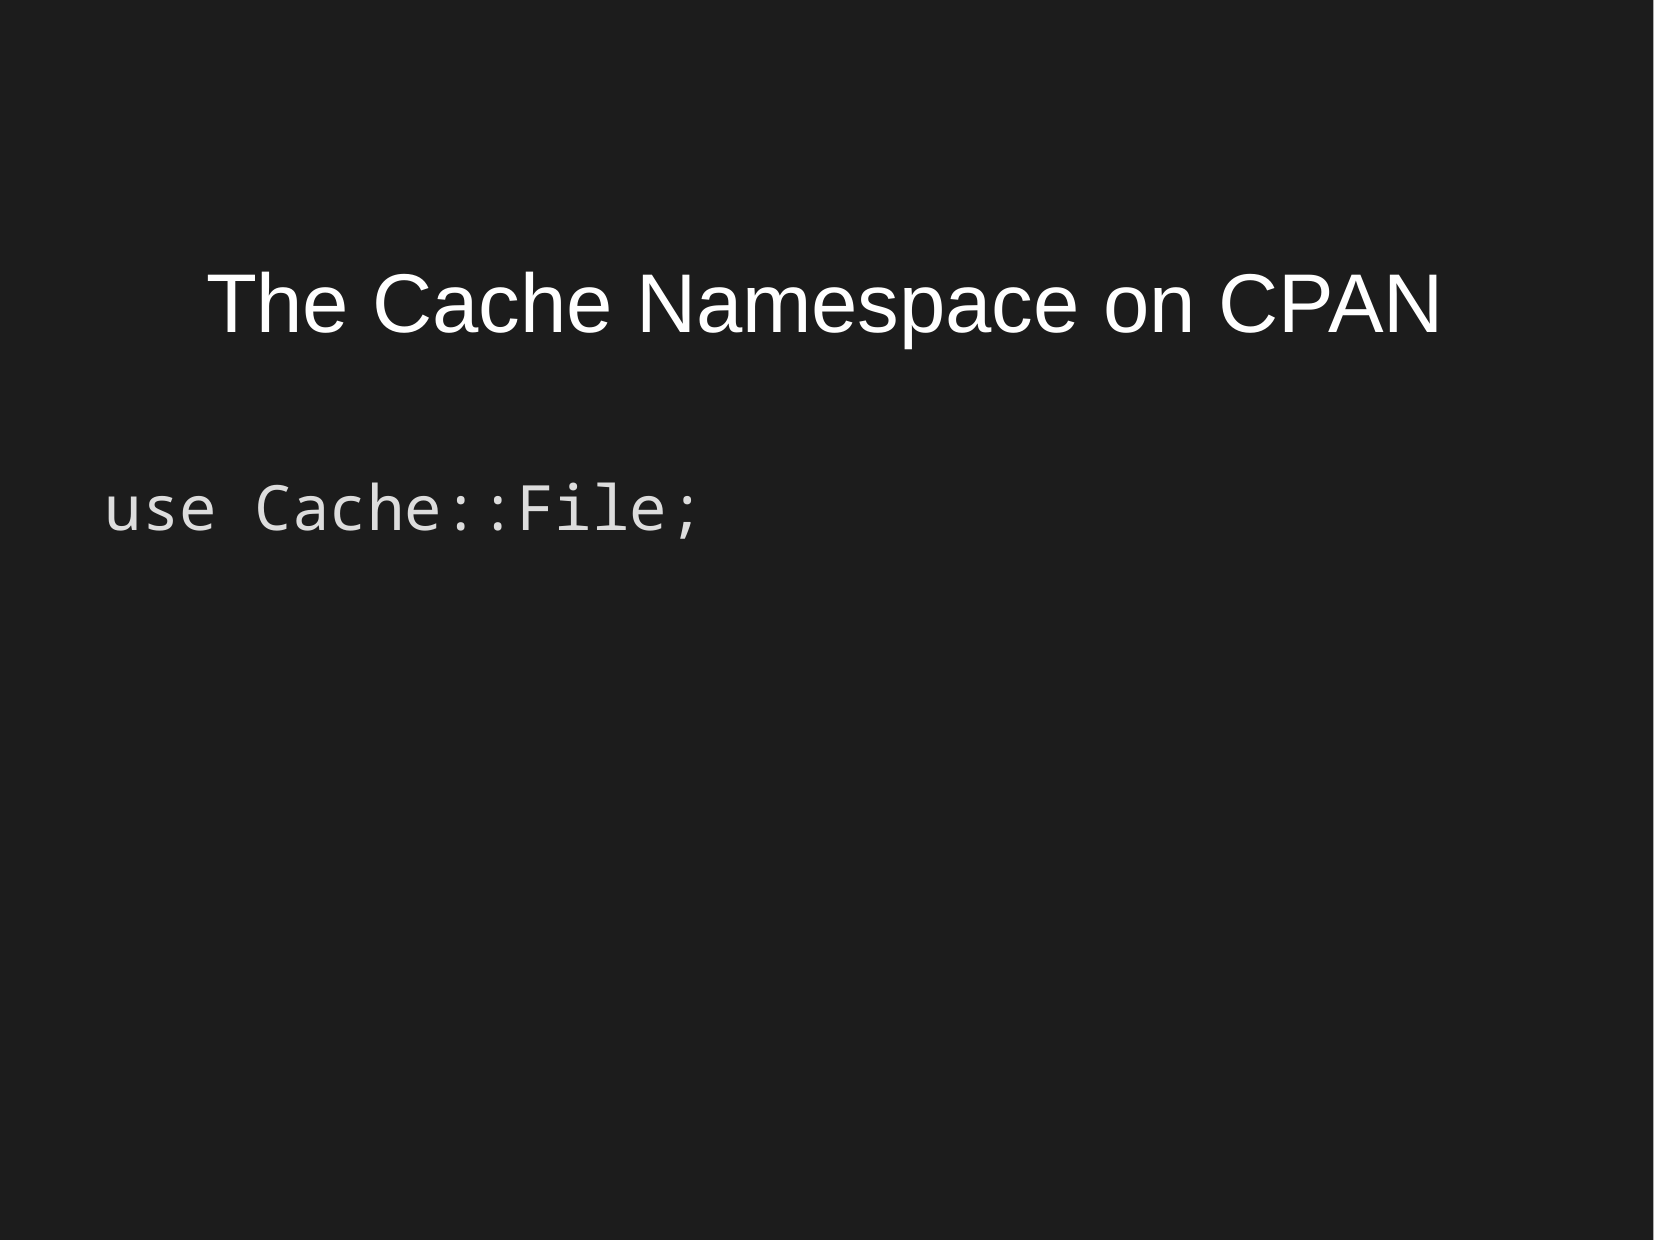

The Cache Namespace on CPAN
use Cache::File;